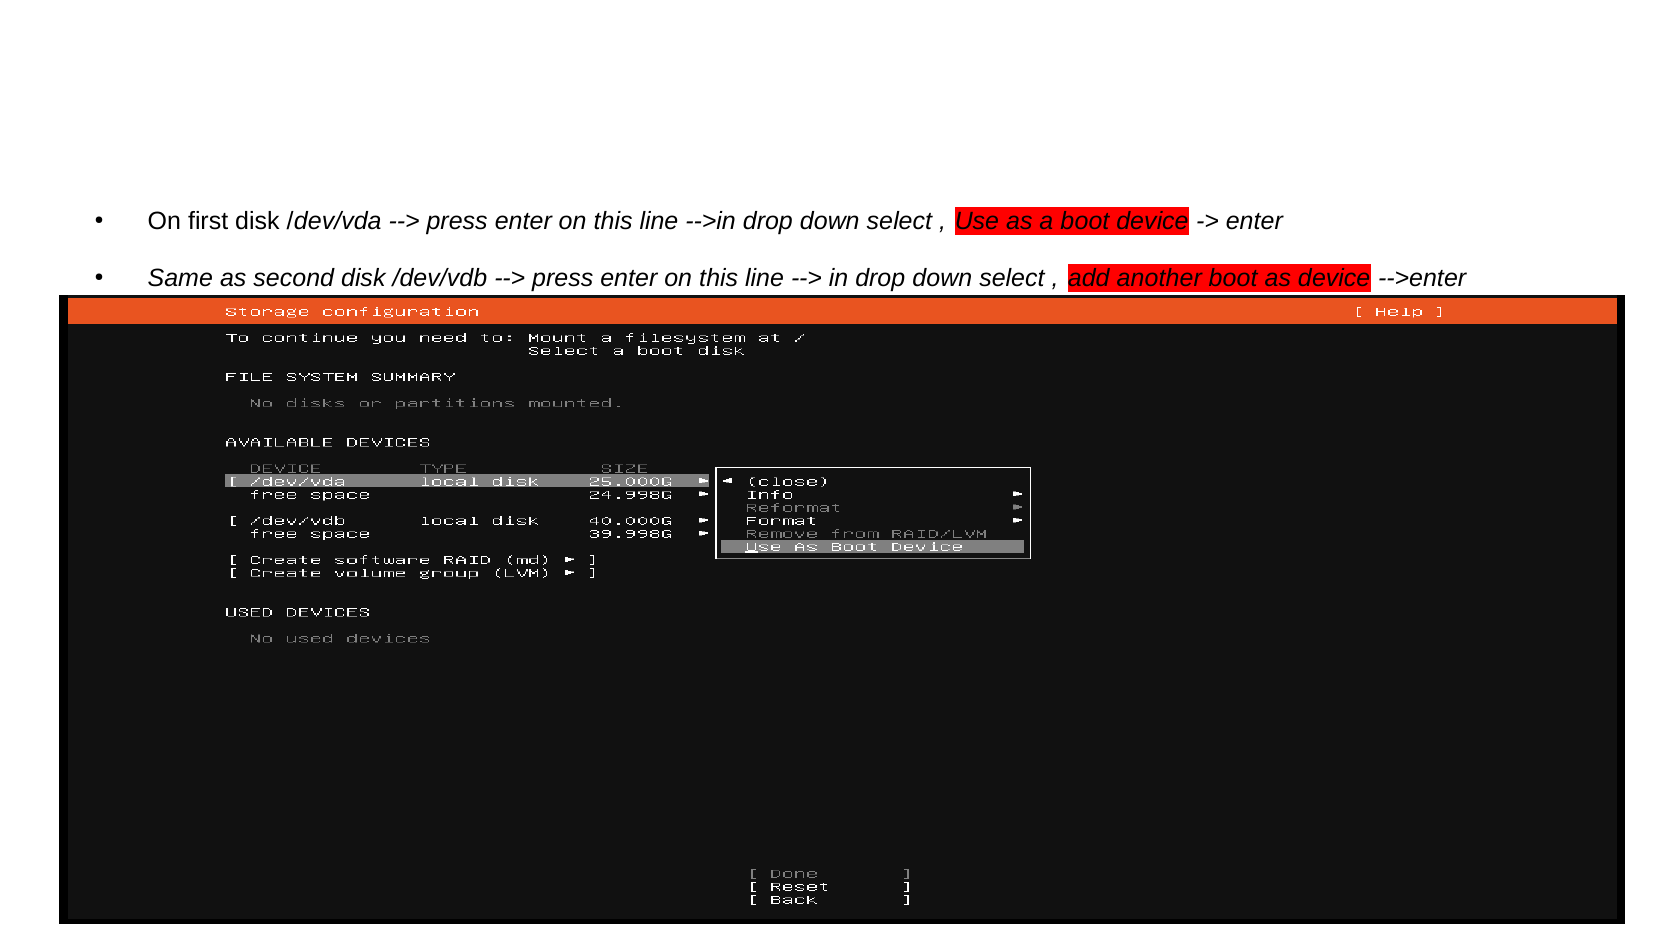

#
On first disk /dev/vda --> press enter on this line -->in drop down select , Use as a boot device -> enter
Same as second disk /dev/vdb --> press enter on this line --> in drop down select , add another boot as device -->enter